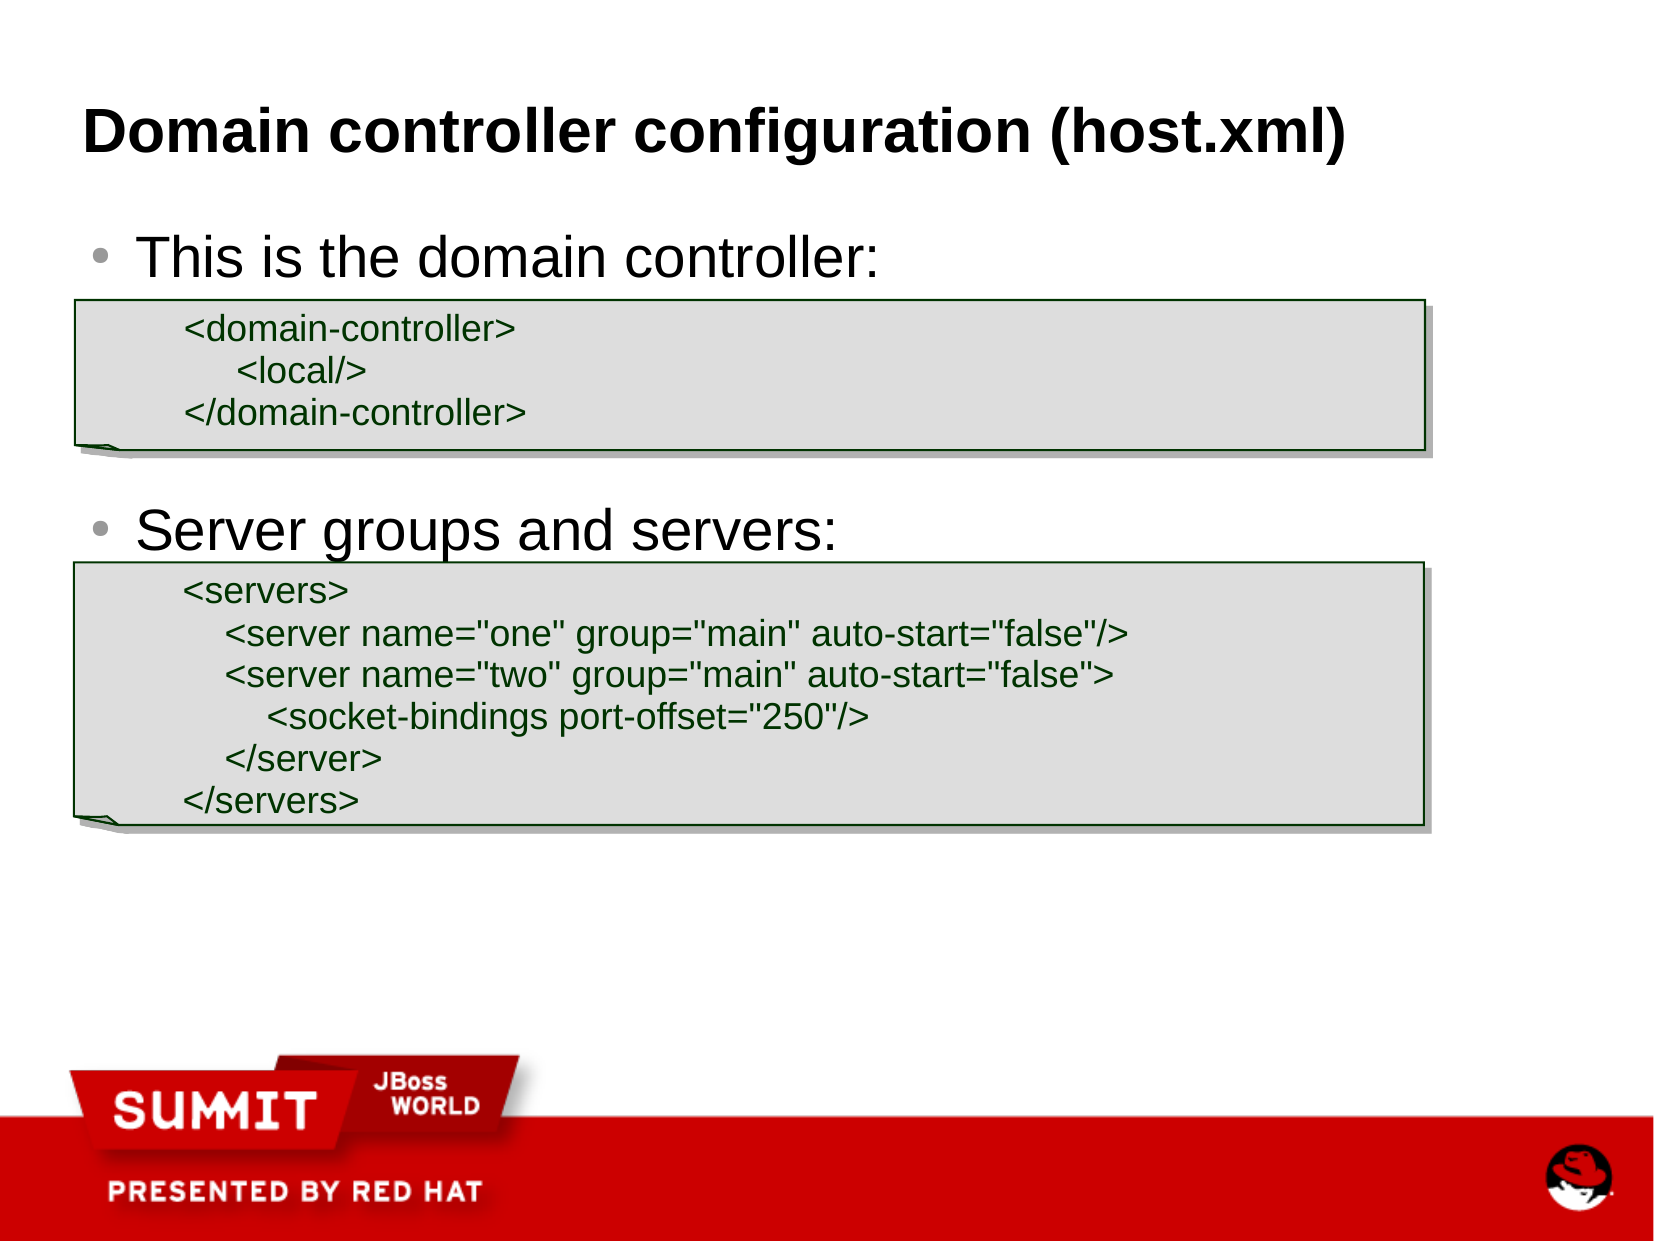

# Domain controller configuration (host.xml)
This is the domain controller:
<domain-controller>
 <local/>
</domain-controller>
Server groups and servers:
<servers>
 <server name="one" group="main" auto-start="false"/>
 <server name="two" group="main" auto-start="false">
 <socket-bindings port-offset="250"/>
 </server>
</servers>